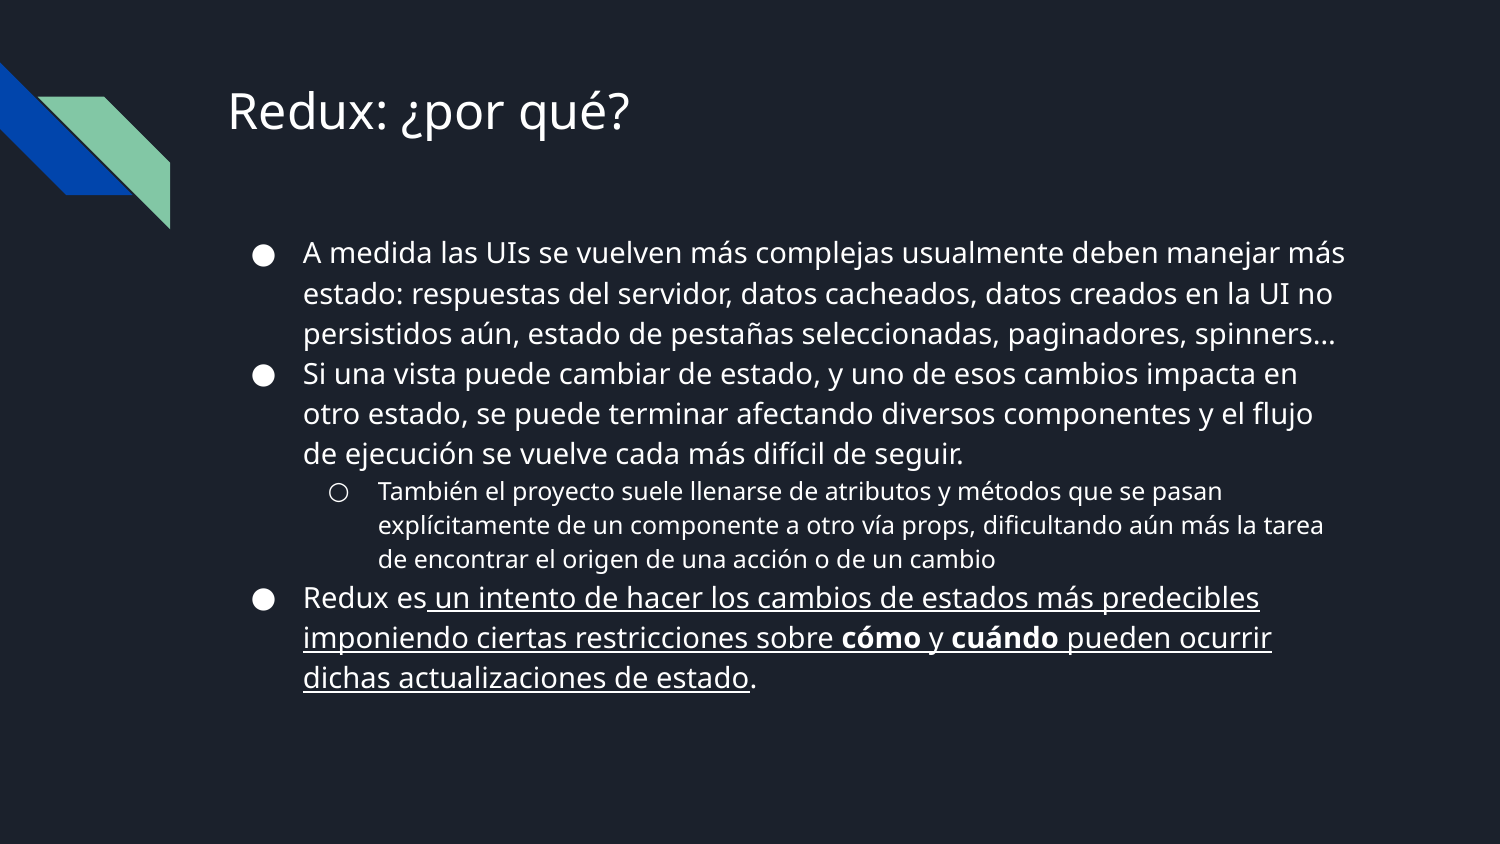

# Redux: ¿por qué?
A medida las UIs se vuelven más complejas usualmente deben manejar más estado: respuestas del servidor, datos cacheados, datos creados en la UI no persistidos aún, estado de pestañas seleccionadas, paginadores, spinners…
Si una vista puede cambiar de estado, y uno de esos cambios impacta en otro estado, se puede terminar afectando diversos componentes y el flujo de ejecución se vuelve cada más difícil de seguir.
También el proyecto suele llenarse de atributos y métodos que se pasan explícitamente de un componente a otro vía props, dificultando aún más la tarea de encontrar el origen de una acción o de un cambio
Redux es un intento de hacer los cambios de estados más predecibles imponiendo ciertas restricciones sobre cómo y cuándo pueden ocurrir dichas actualizaciones de estado.